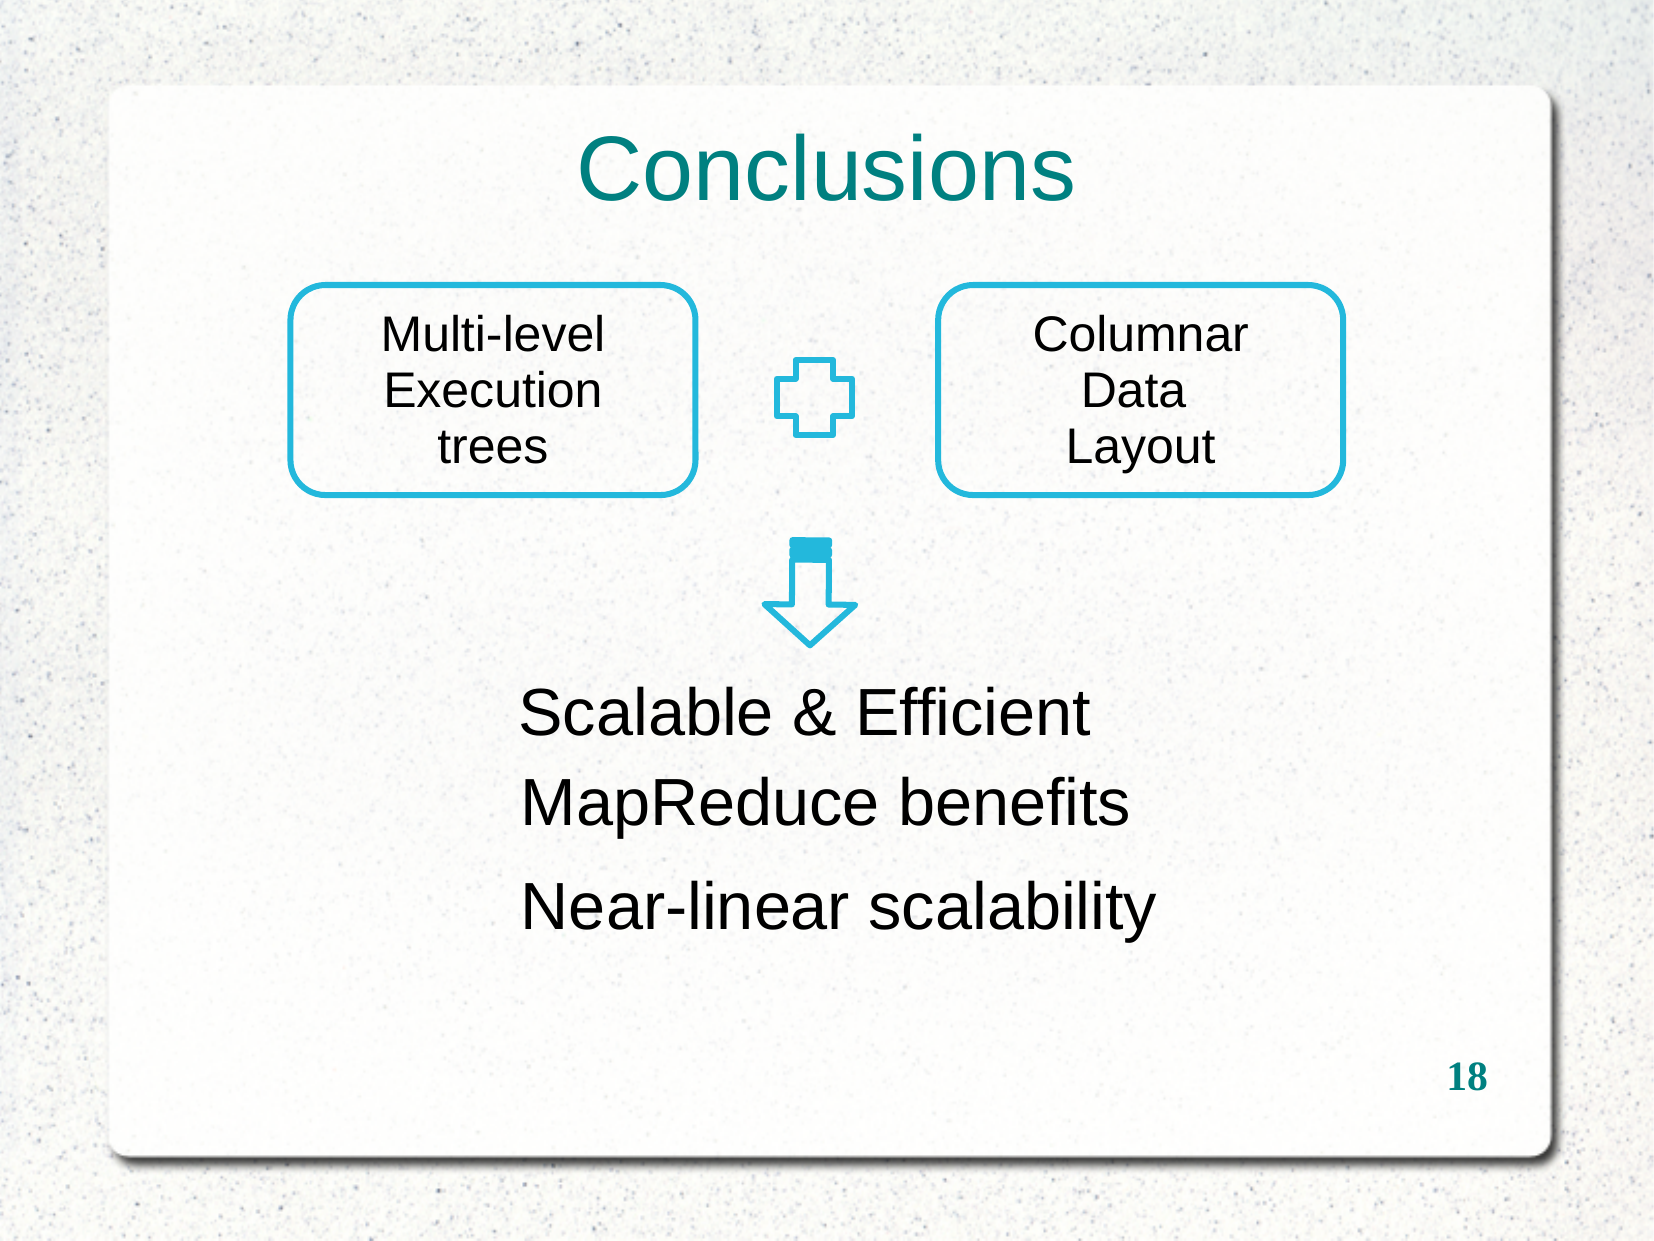

# Conclusions
Multi-level
Execution
trees
Columnar
Data
Layout
Scalable & Efficient
MapReduce benefits
Near-linear scalability
18